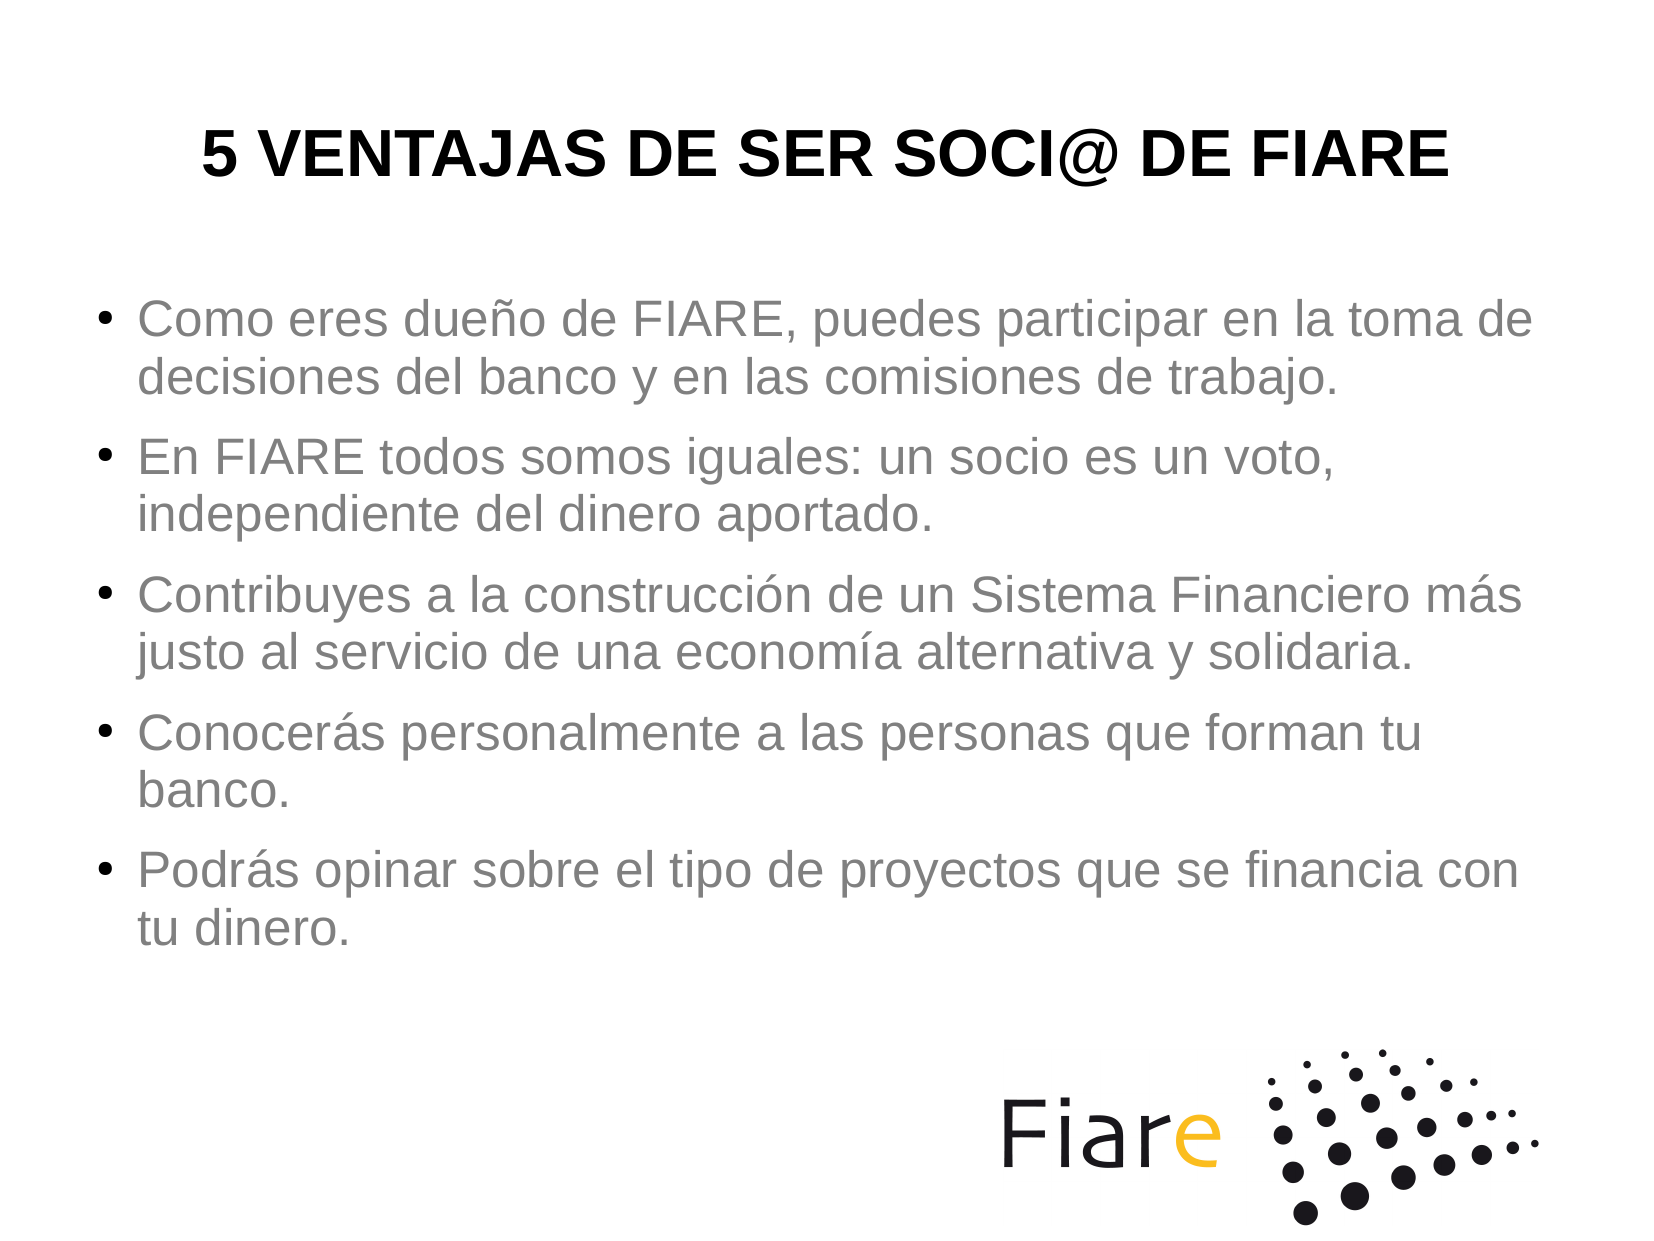

# 5 VENTAJAS DE SER SOCI@ DE FIARE
Como eres dueño de FIARE, puedes participar en la toma de decisiones del banco y en las comisiones de trabajo.
En FIARE todos somos iguales: un socio es un voto, independiente del dinero aportado.
Contribuyes a la construcción de un Sistema Financiero más justo al servicio de una economía alternativa y solidaria.
Conocerás personalmente a las personas que forman tu banco.
Podrás opinar sobre el tipo de proyectos que se financia con tu dinero.